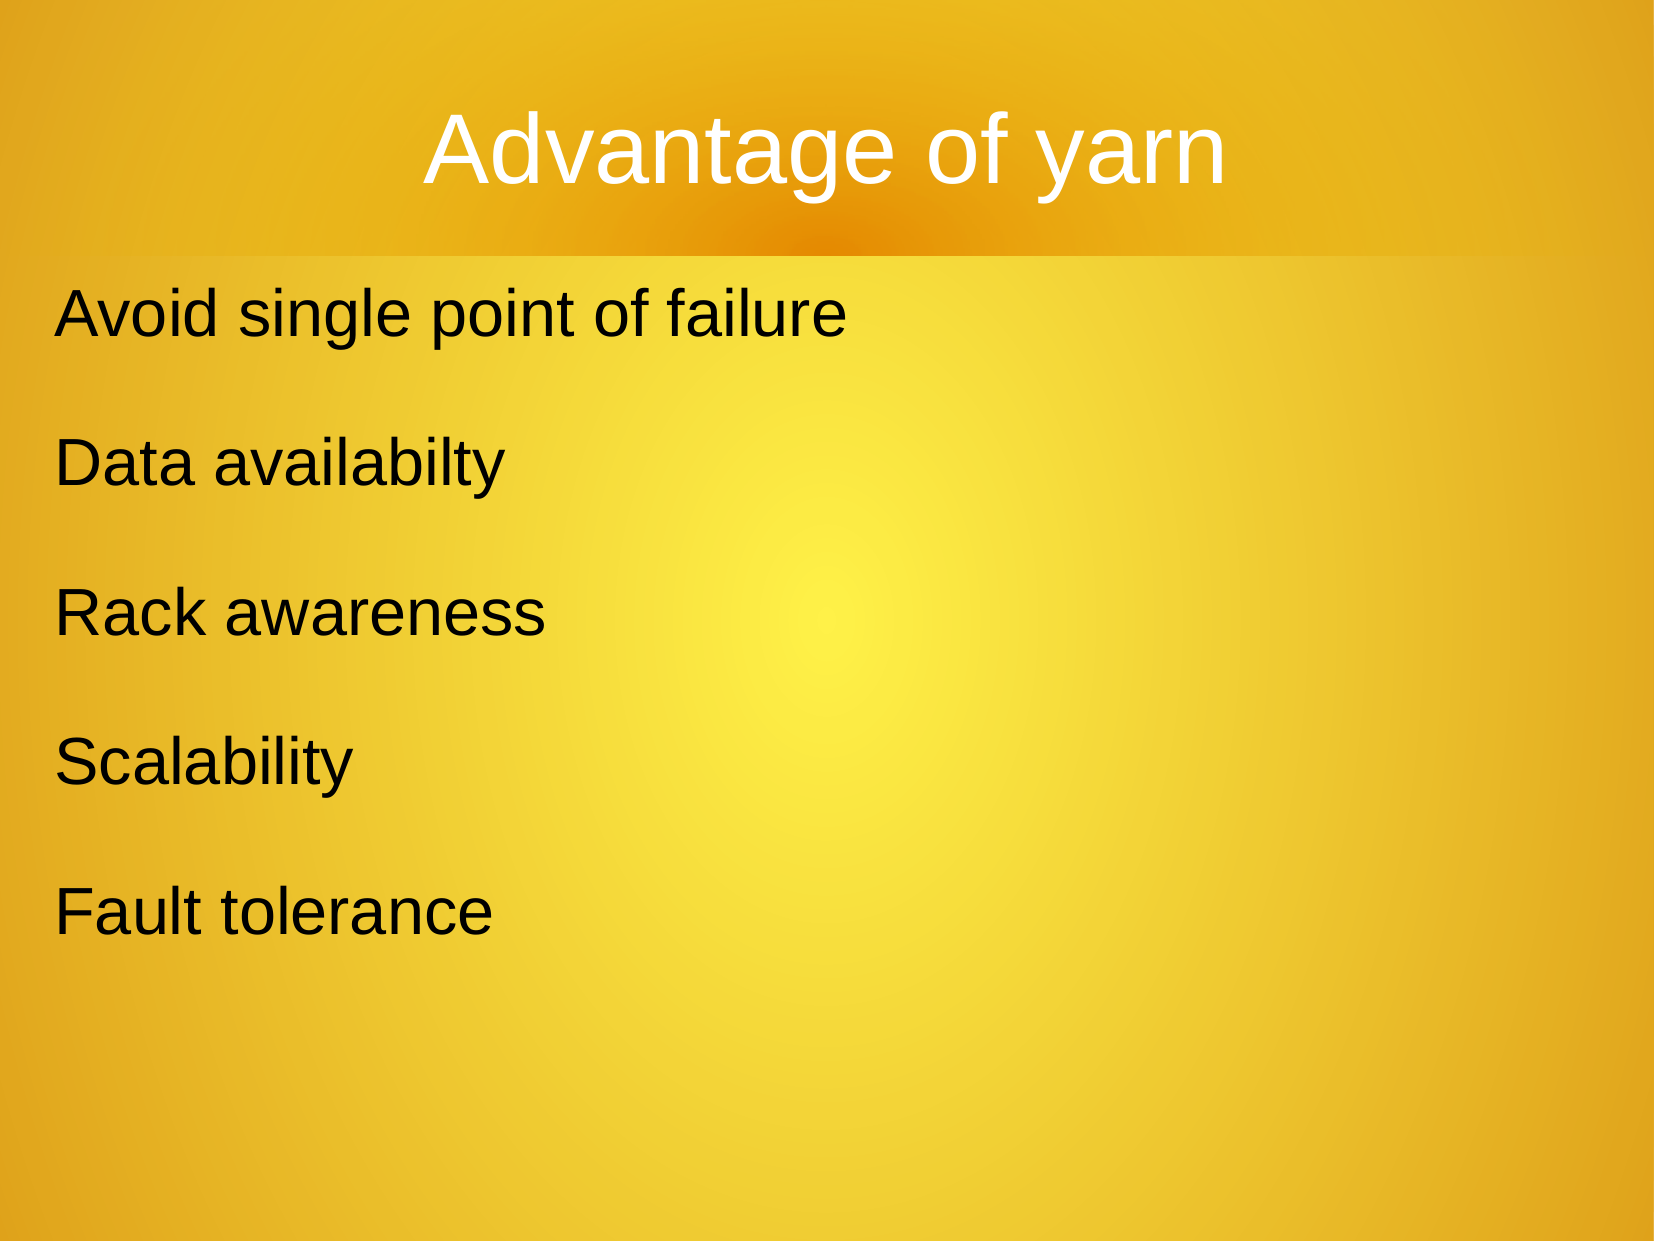

# Advantage of yarn
Avoid single point of failure
Data availabilty
Rack awareness
Scalability
Fault tolerance